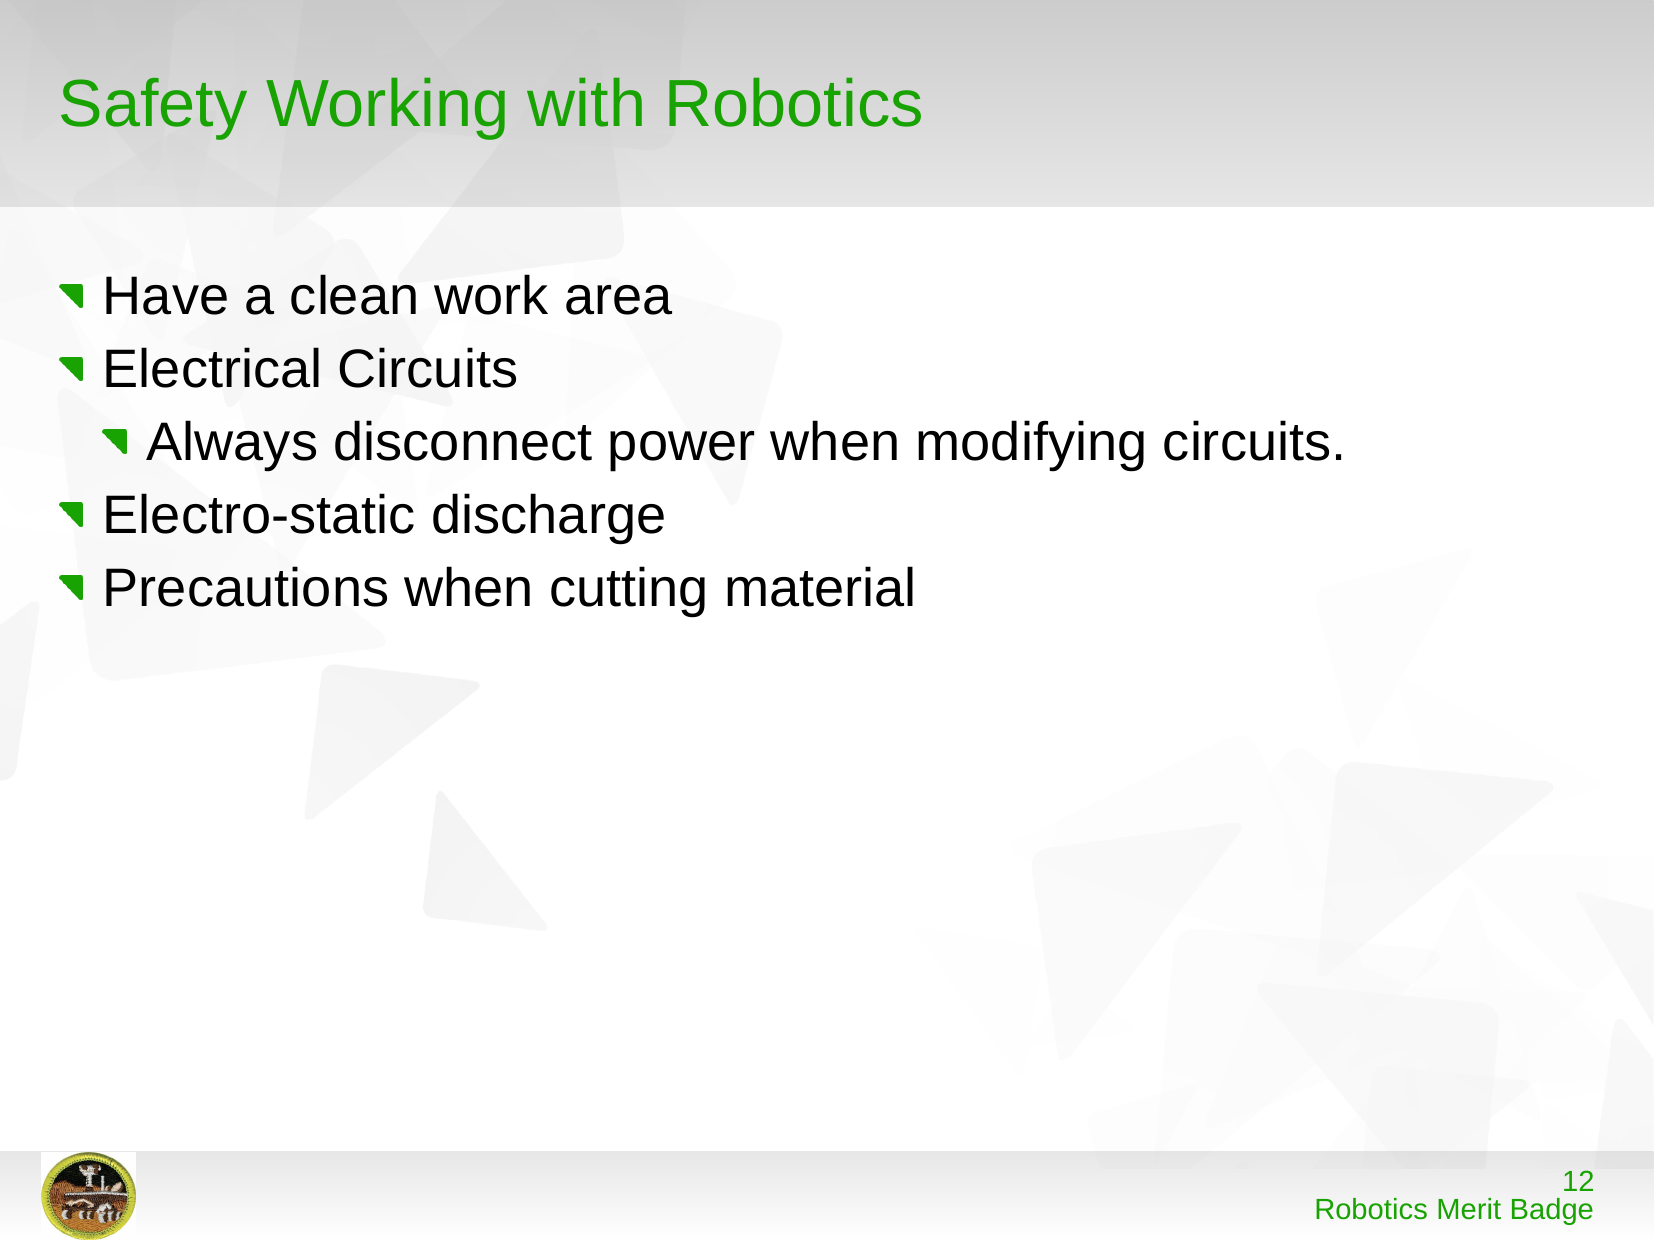

# Safety Working with Robotics
Have a clean work area
Electrical Circuits
Always disconnect power when modifying circuits.
Electro-static discharge
Precautions when cutting material
12
Robotics Merit Badge